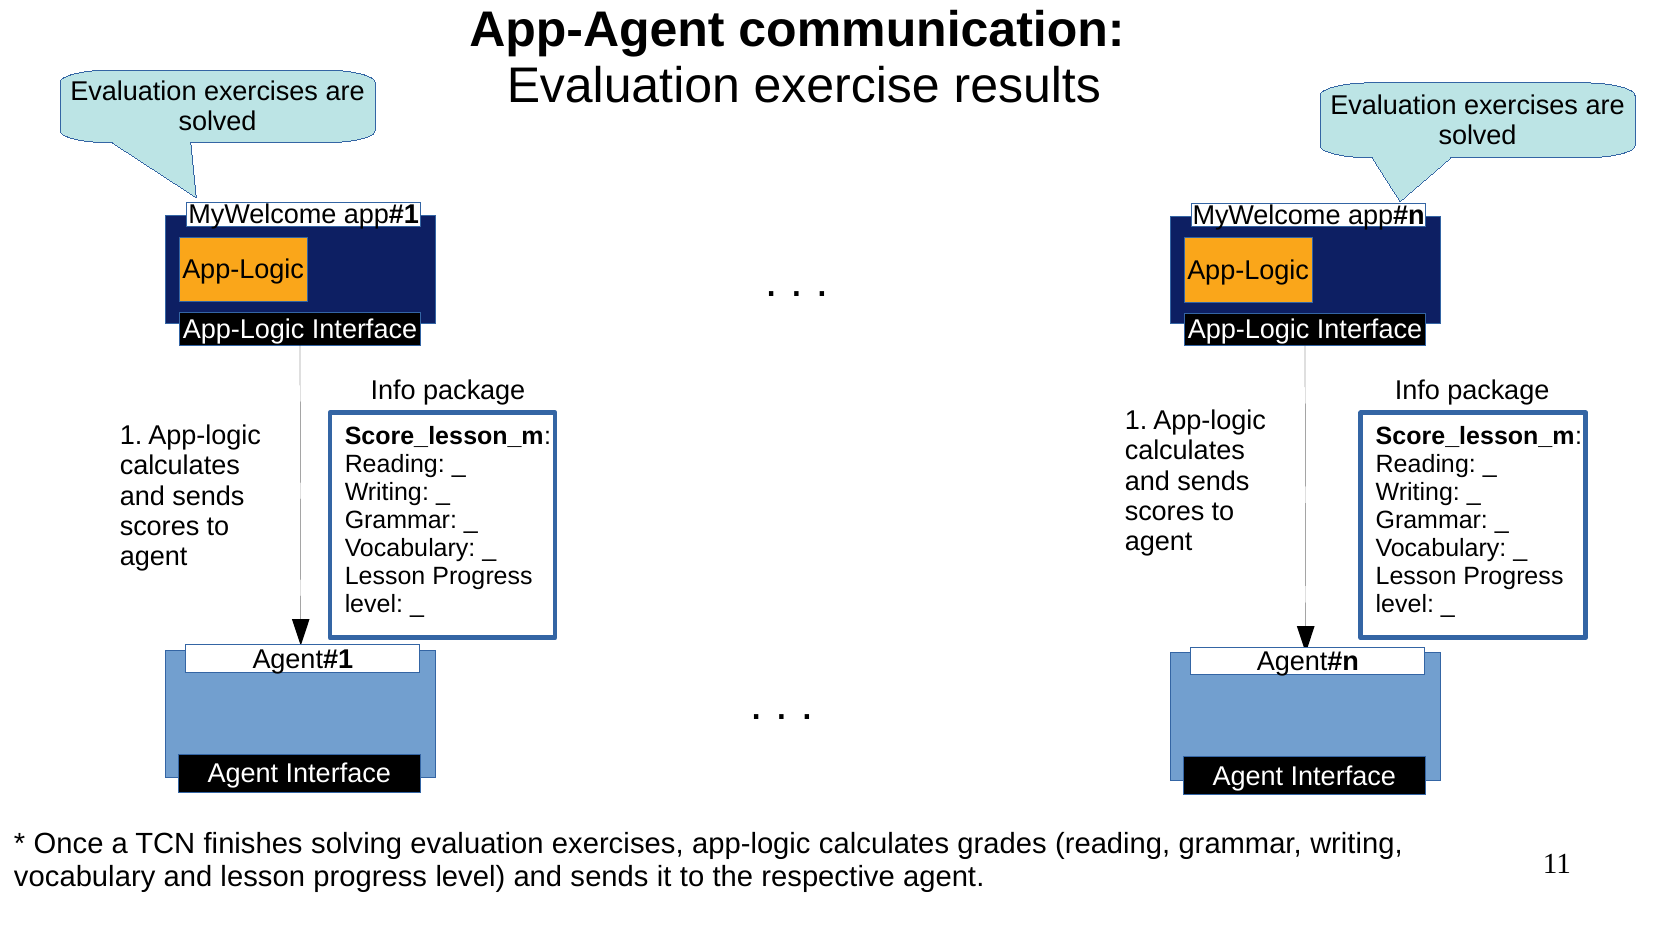

# App-Agent communication: Evaluation exercise results
Evaluation exercises are
solved
Evaluation exercises are
solved
MyWelcome app_1
MyWelcome app#1
MyWelcome app_1
MyWelcome app#n
App-Logic
App-Logic
App-Logic
App-Logic
. . .
App-Logic Interface
App-Logic Interface
App-Logic Interface
App-Logic Interface
Info package
Info package
1. App-logic
calculates and sends scores to agent
1. App-logic
calculates and sends scores to agent
Score_lesson_m:
Reading: _
Writing: _
Grammar: _
Vocabulary: _
Lesson Progress
level: _
Score_lesson_m:
Reading: _
Writing: _
Grammar: _
Vocabulary: _
Lesson Progress
level: _
Agent#1
Agent#n
. . .
Agent Interface
Agent Interface
* Once a TCN finishes solving evaluation exercises, app-logic calculates grades (reading, grammar, writing,
vocabulary and lesson progress level) and sends it to the respective agent.
11